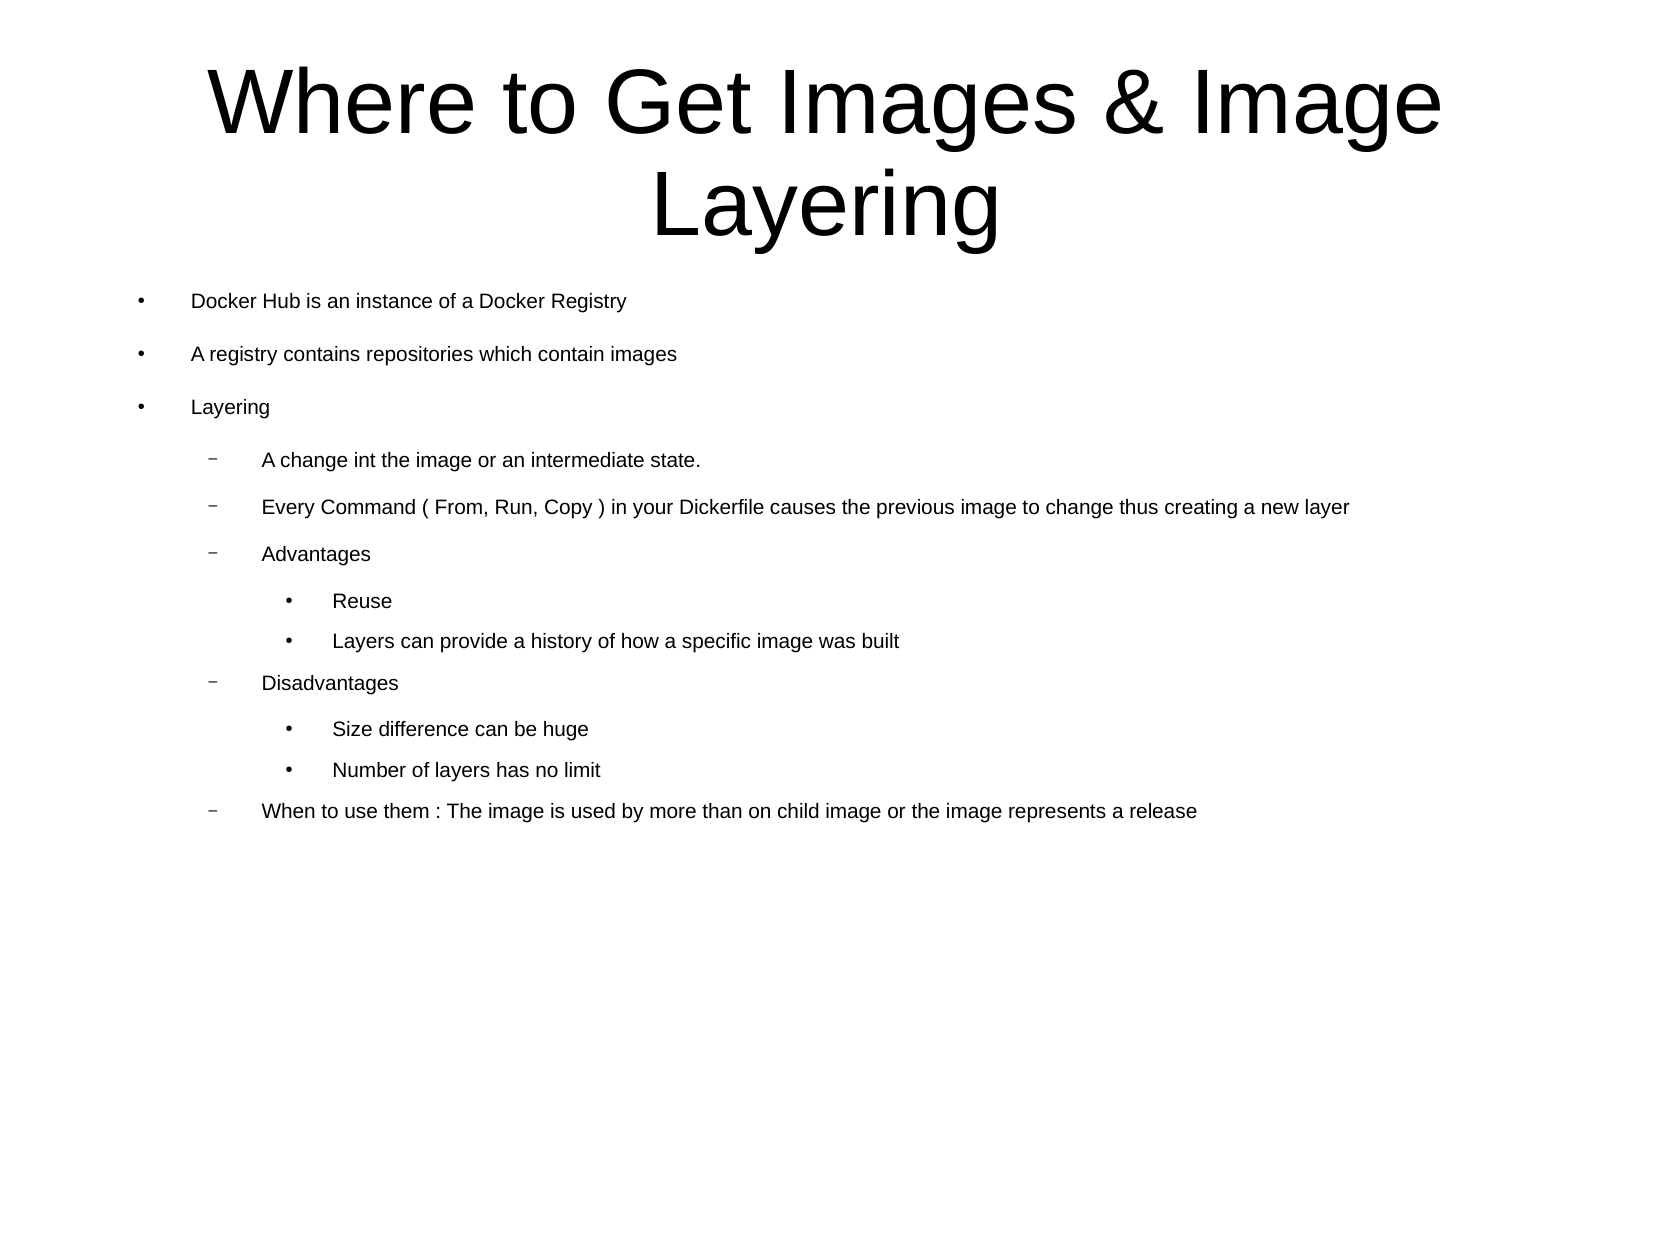

# Where to Get Images & Image Layering
Docker Hub is an instance of a Docker Registry
A registry contains repositories which contain images
Layering
A change int the image or an intermediate state.
Every Command ( From, Run, Copy ) in your Dickerfile causes the previous image to change thus creating a new layer
Advantages
Reuse
Layers can provide a history of how a specific image was built
Disadvantages
Size difference can be huge
Number of layers has no limit
When to use them : The image is used by more than on child image or the image represents a release